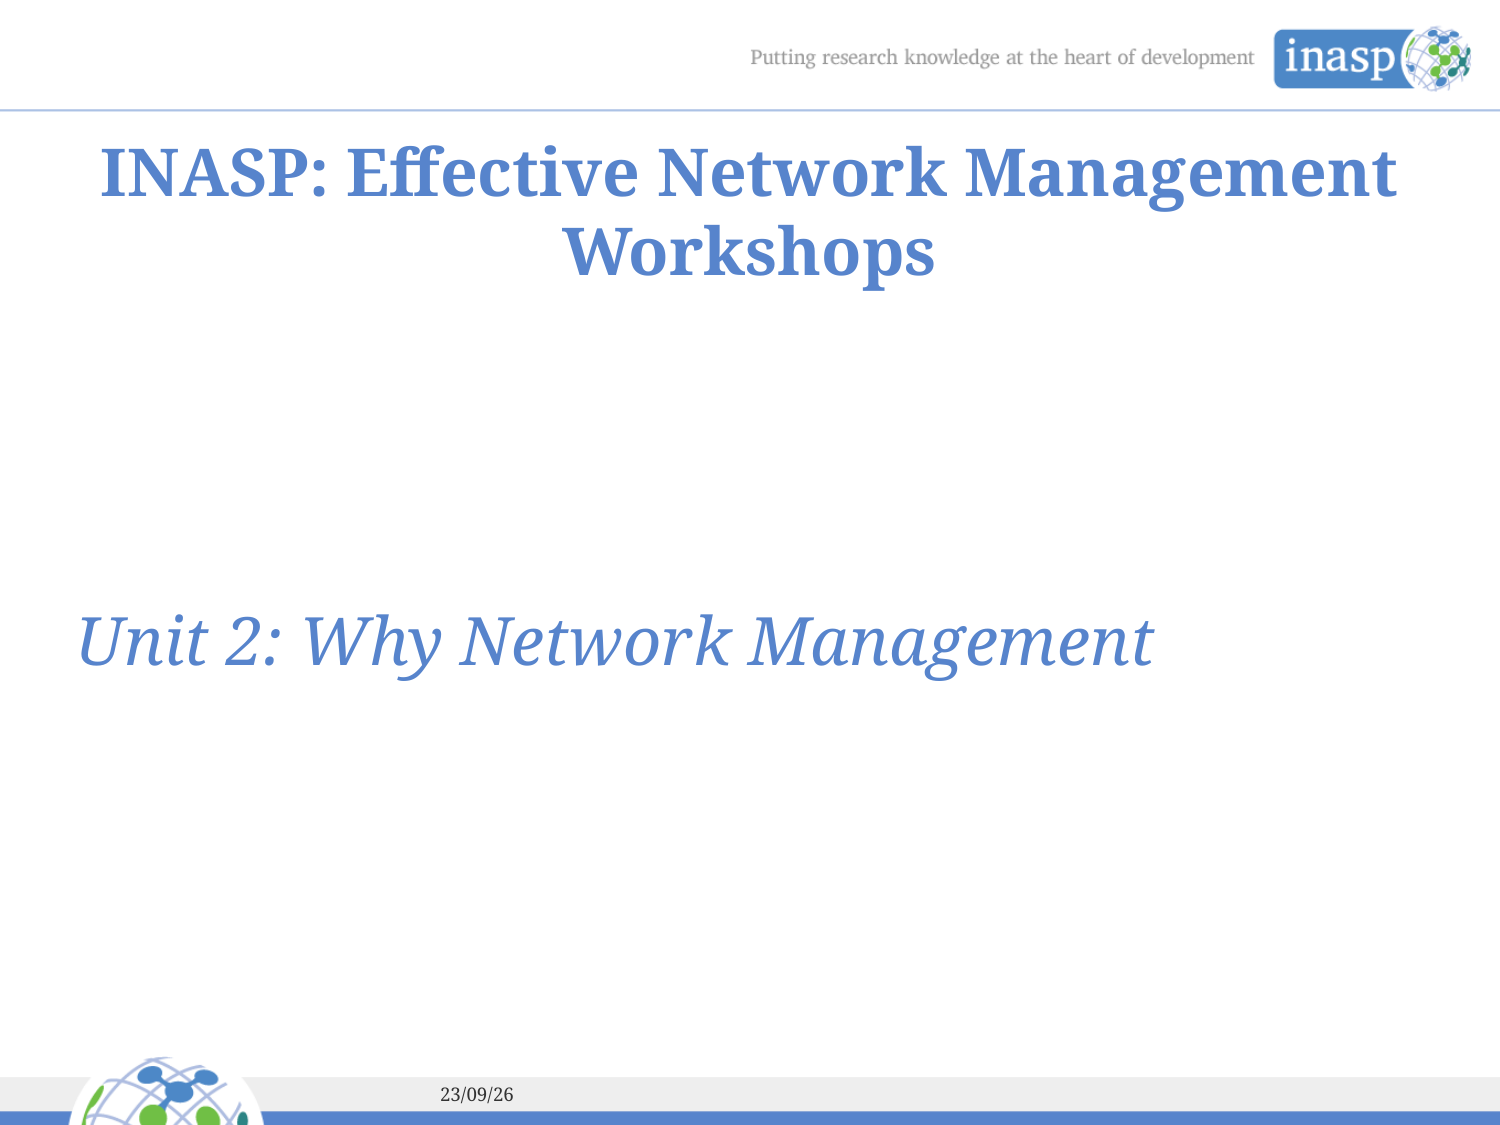

# INASP: Effective Network Management Workshops
Unit 2: Why Network Management